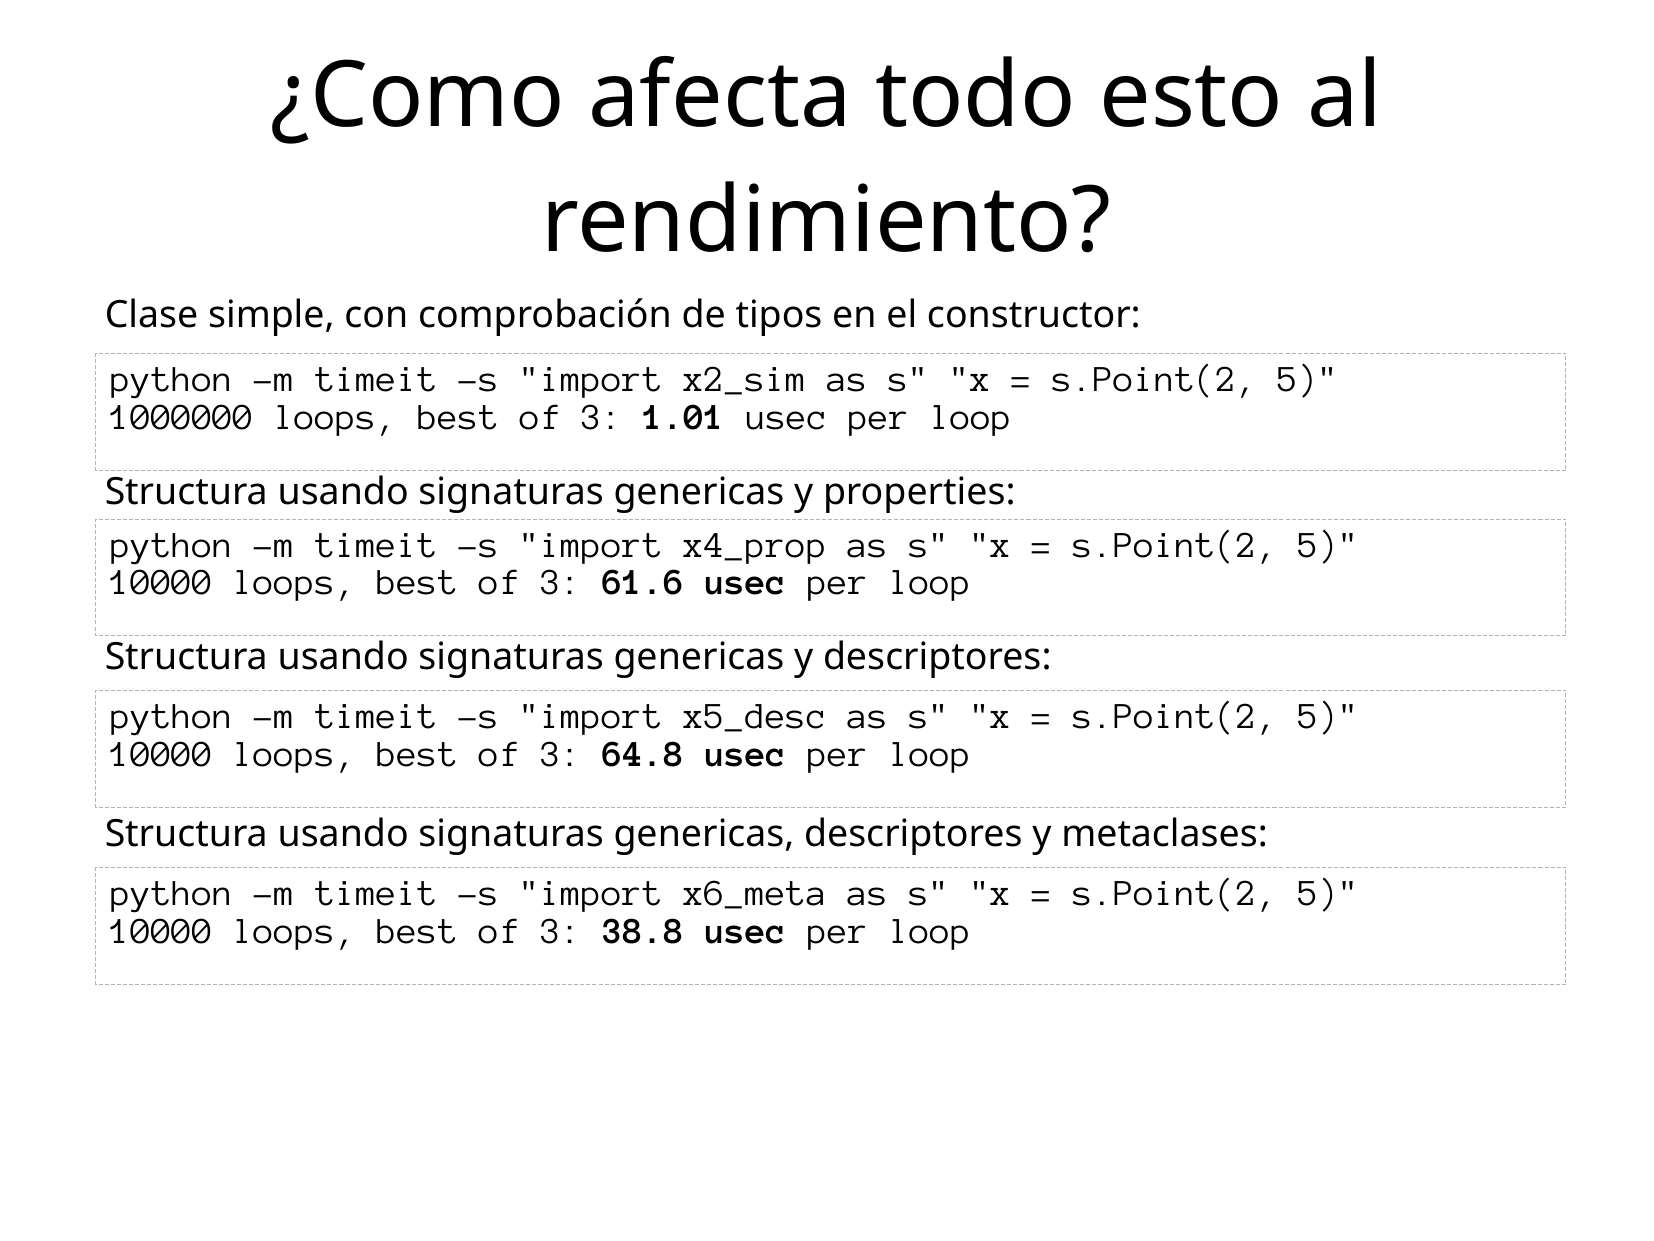

# ¿Como afecta todo esto al rendimiento?
Clase simple, con comprobación de tipos en el constructor:
python -m timeit -s "import x2_sim as s" "x = s.Point(2, 5)"
1000000 loops, best of 3: 1.01 usec per loop
Structura usando signaturas genericas y properties:
python -m timeit -s "import x4_prop as s" "x = s.Point(2, 5)"
10000 loops, best of 3: 61.6 usec per loop
Structura usando signaturas genericas y descriptores:
python -m timeit -s "import x5_desc as s" "x = s.Point(2, 5)"
10000 loops, best of 3: 64.8 usec per loop
Structura usando signaturas genericas, descriptores y metaclases:
python -m timeit -s "import x6_meta as s" "x = s.Point(2, 5)"
10000 loops, best of 3: 38.8 usec per loop